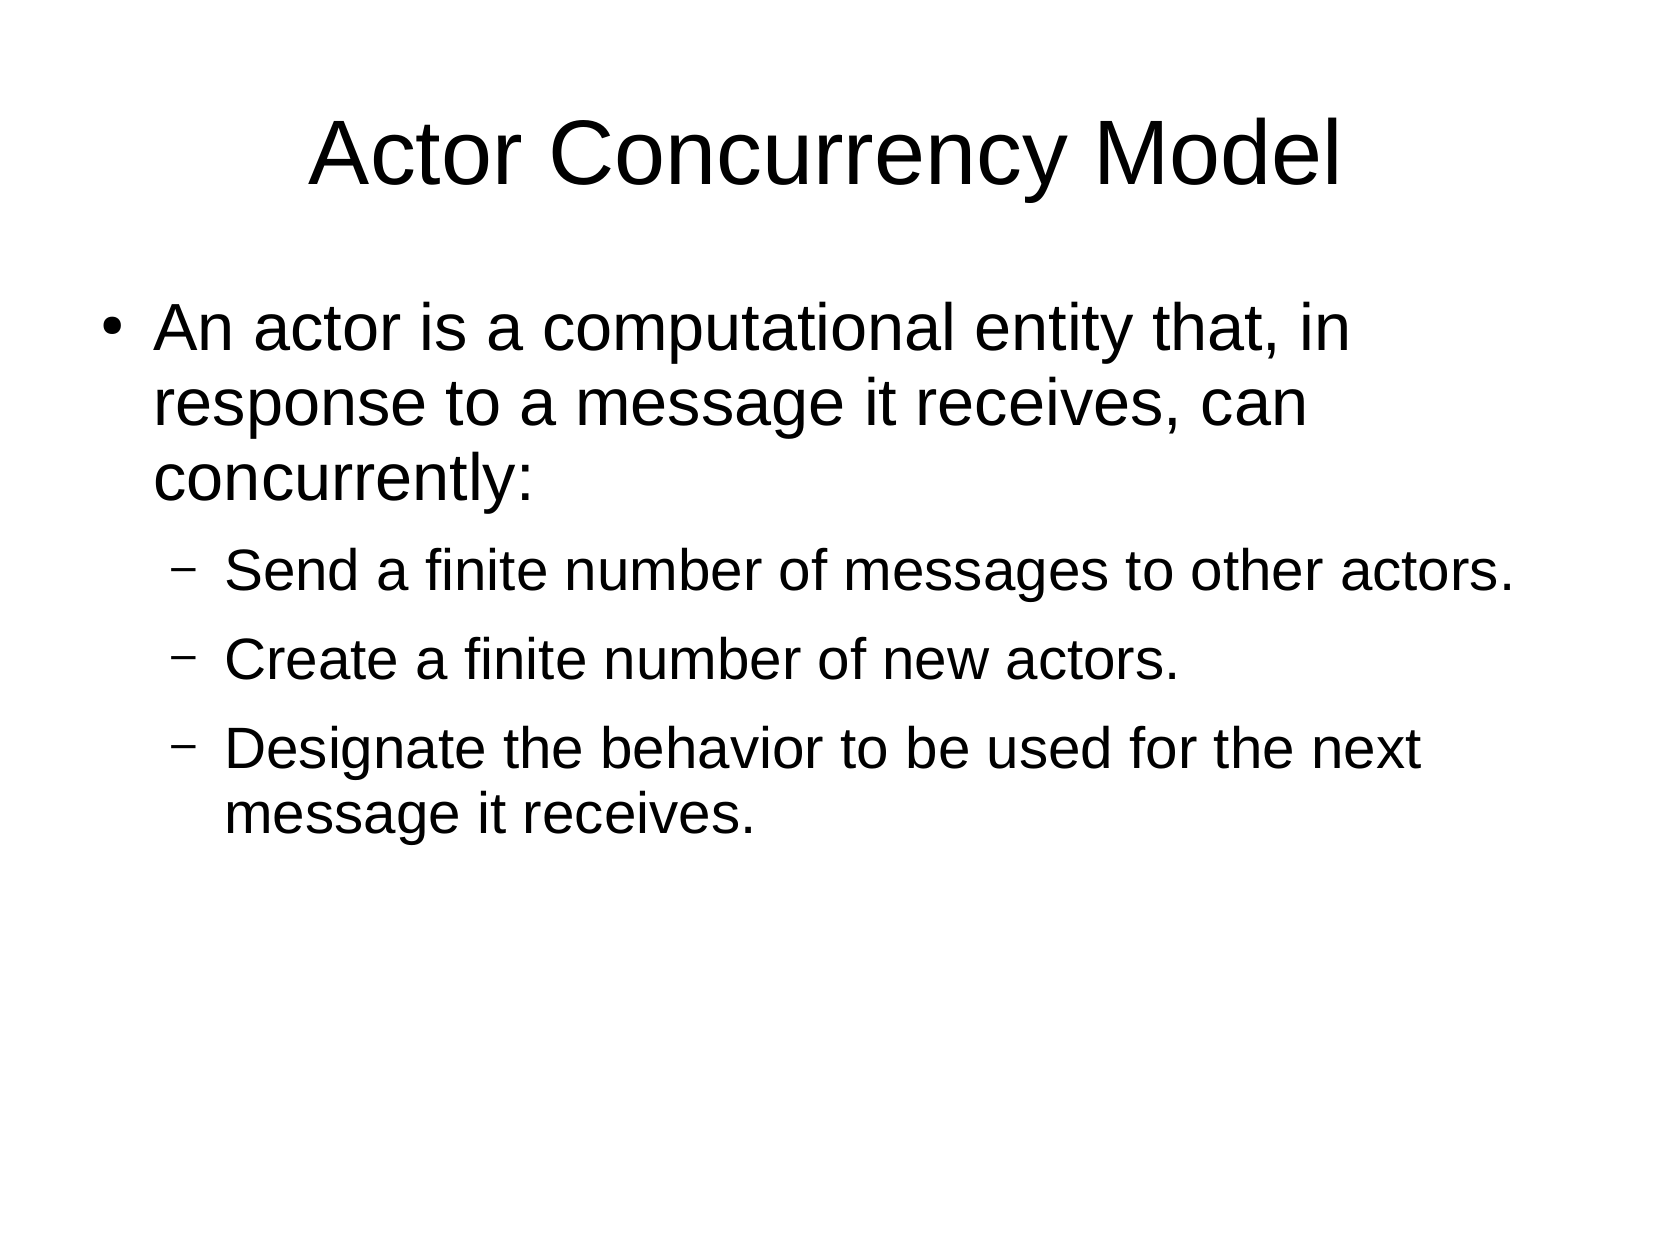

# Actor Concurrency Model
An actor is a computational entity that, in response to a message it receives, can concurrently:
Send a finite number of messages to other actors.
Create a finite number of new actors.
Designate the behavior to be used for the next message it receives.